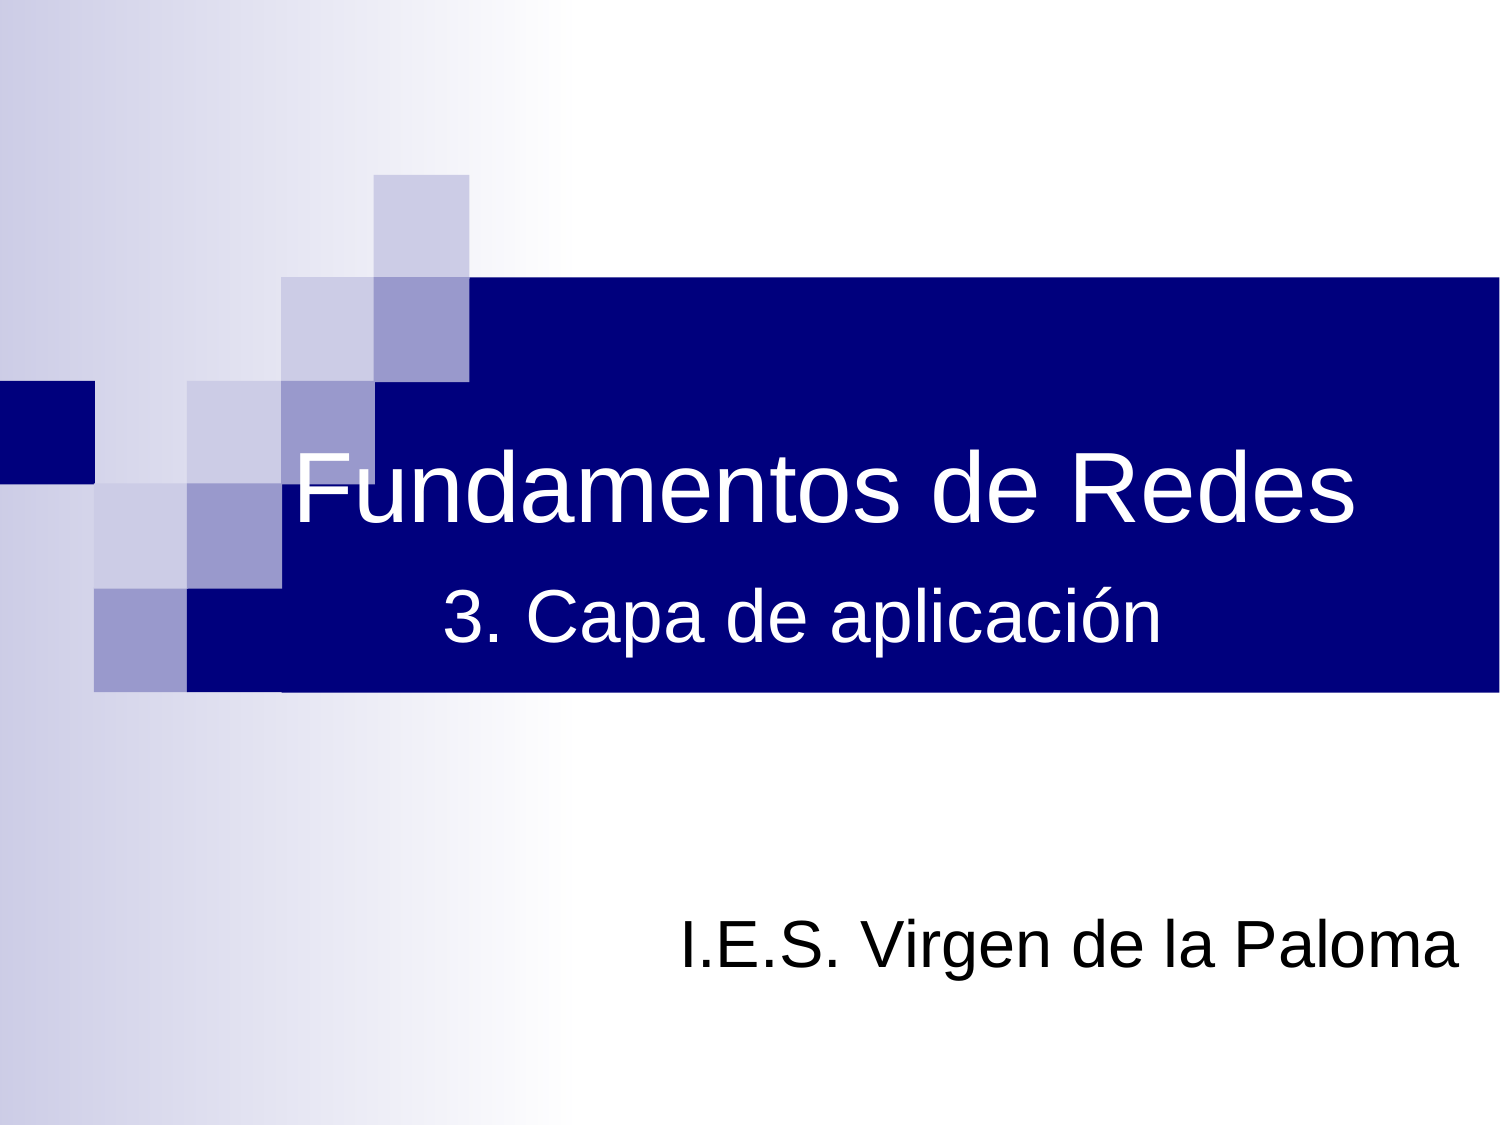

Fundamentos de Redes
	3. Capa de aplicación
I.E.S. Virgen de la Paloma